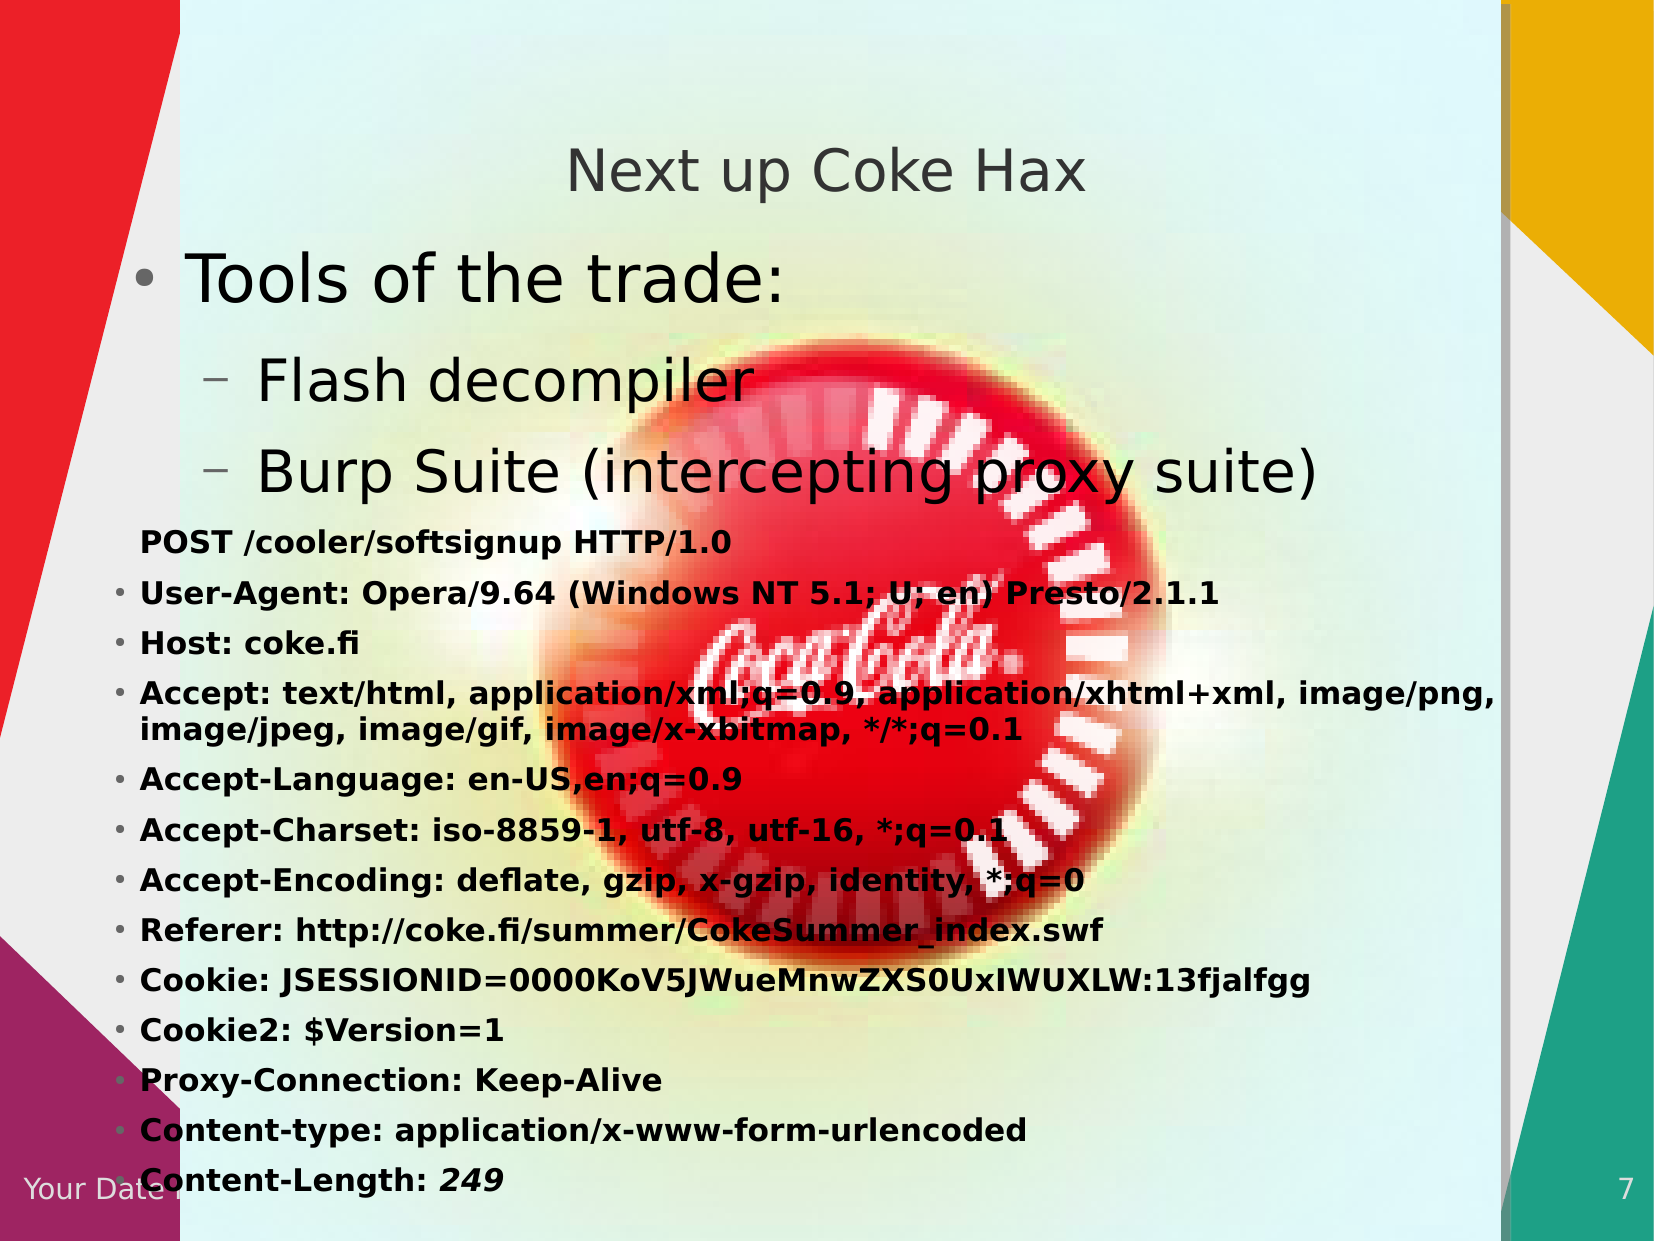

# Next up Coke Hax
Tools of the trade:
Flash decompiler
Burp Suite (intercepting proxy suite)
POST /cooler/softsignup HTTP/1.0
User-Agent: Opera/9.64 (Windows NT 5.1; U; en) Presto/2.1.1
Host: coke.fi
Accept: text/html, application/xml;q=0.9, application/xhtml+xml, image/png, image/jpeg, image/gif, image/x-xbitmap, */*;q=0.1
Accept-Language: en-US,en;q=0.9
Accept-Charset: iso-8859-1, utf-8, utf-16, *;q=0.1
Accept-Encoding: deflate, gzip, x-gzip, identity, *;q=0
Referer: http://coke.fi/summer/CokeSummer_index.swf
Cookie: JSESSIONID=0000KoV5JWueMnwZXS0UxIWUXLW:13fjalfgg
Cookie2: $Version=1
Proxy-Connection: Keep-Alive
Content-type: application/x-www-form-urlencoded
Content-Length: 249
Your Date Here
Your Footer Here
7